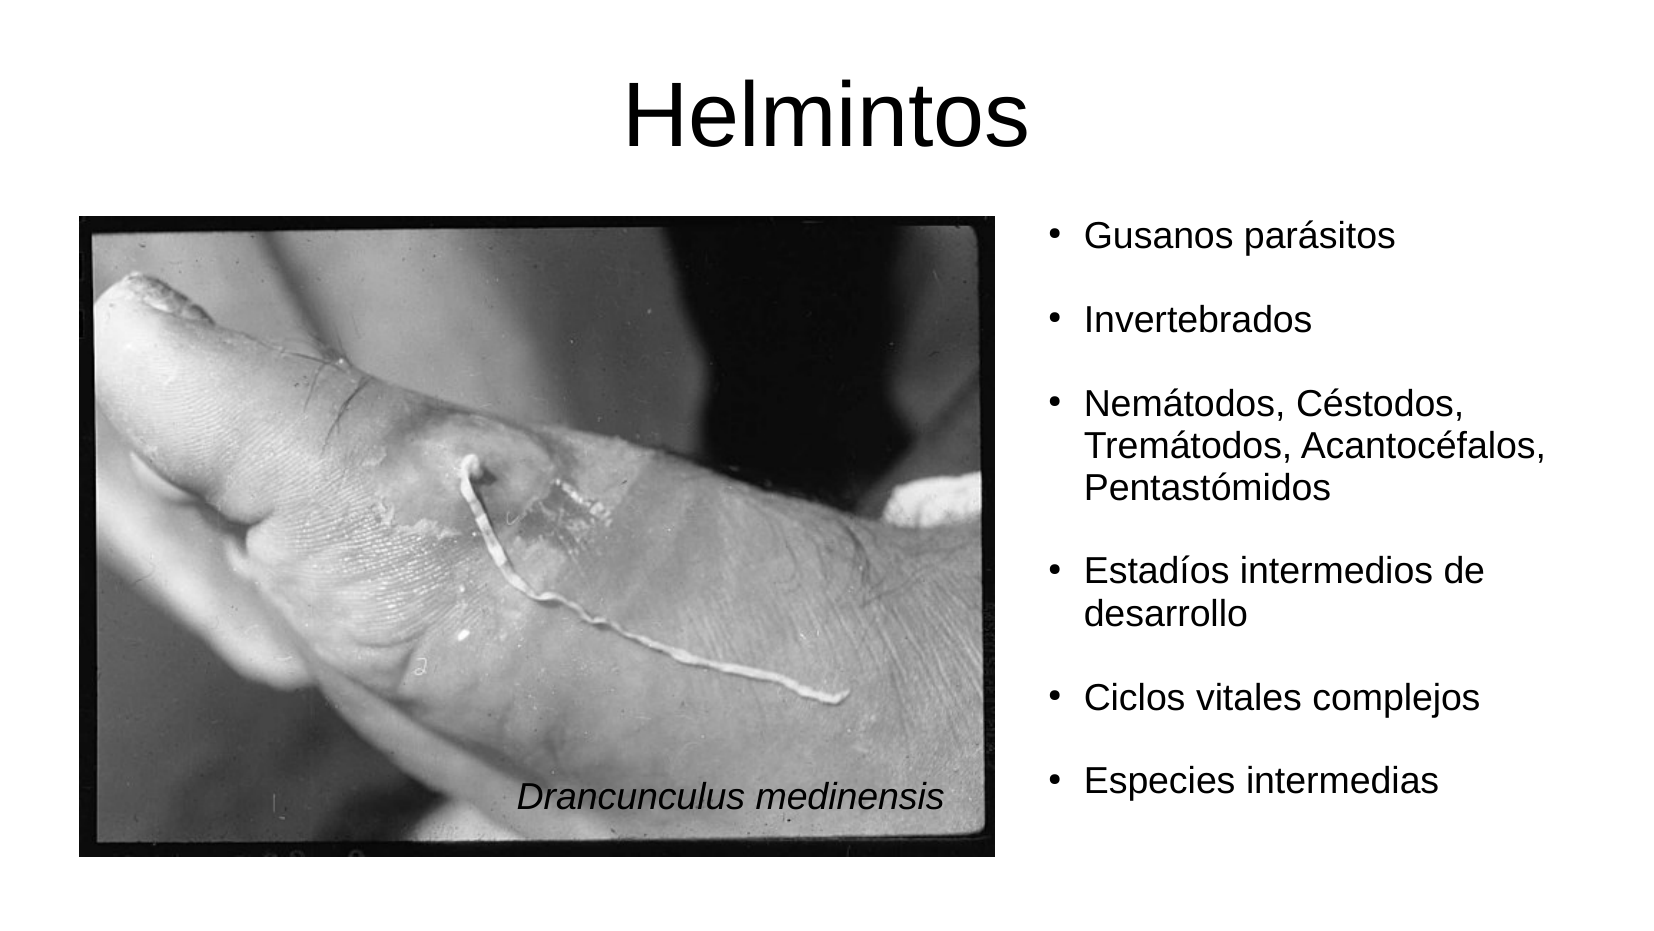

# Helmintos
Gusanos parásitos
Invertebrados
Nemátodos, Céstodos, Tremátodos, Acantocéfalos, Pentastómidos
Estadíos intermedios de desarrollo
Ciclos vitales complejos
Especies intermedias
Drancunculus medinensis